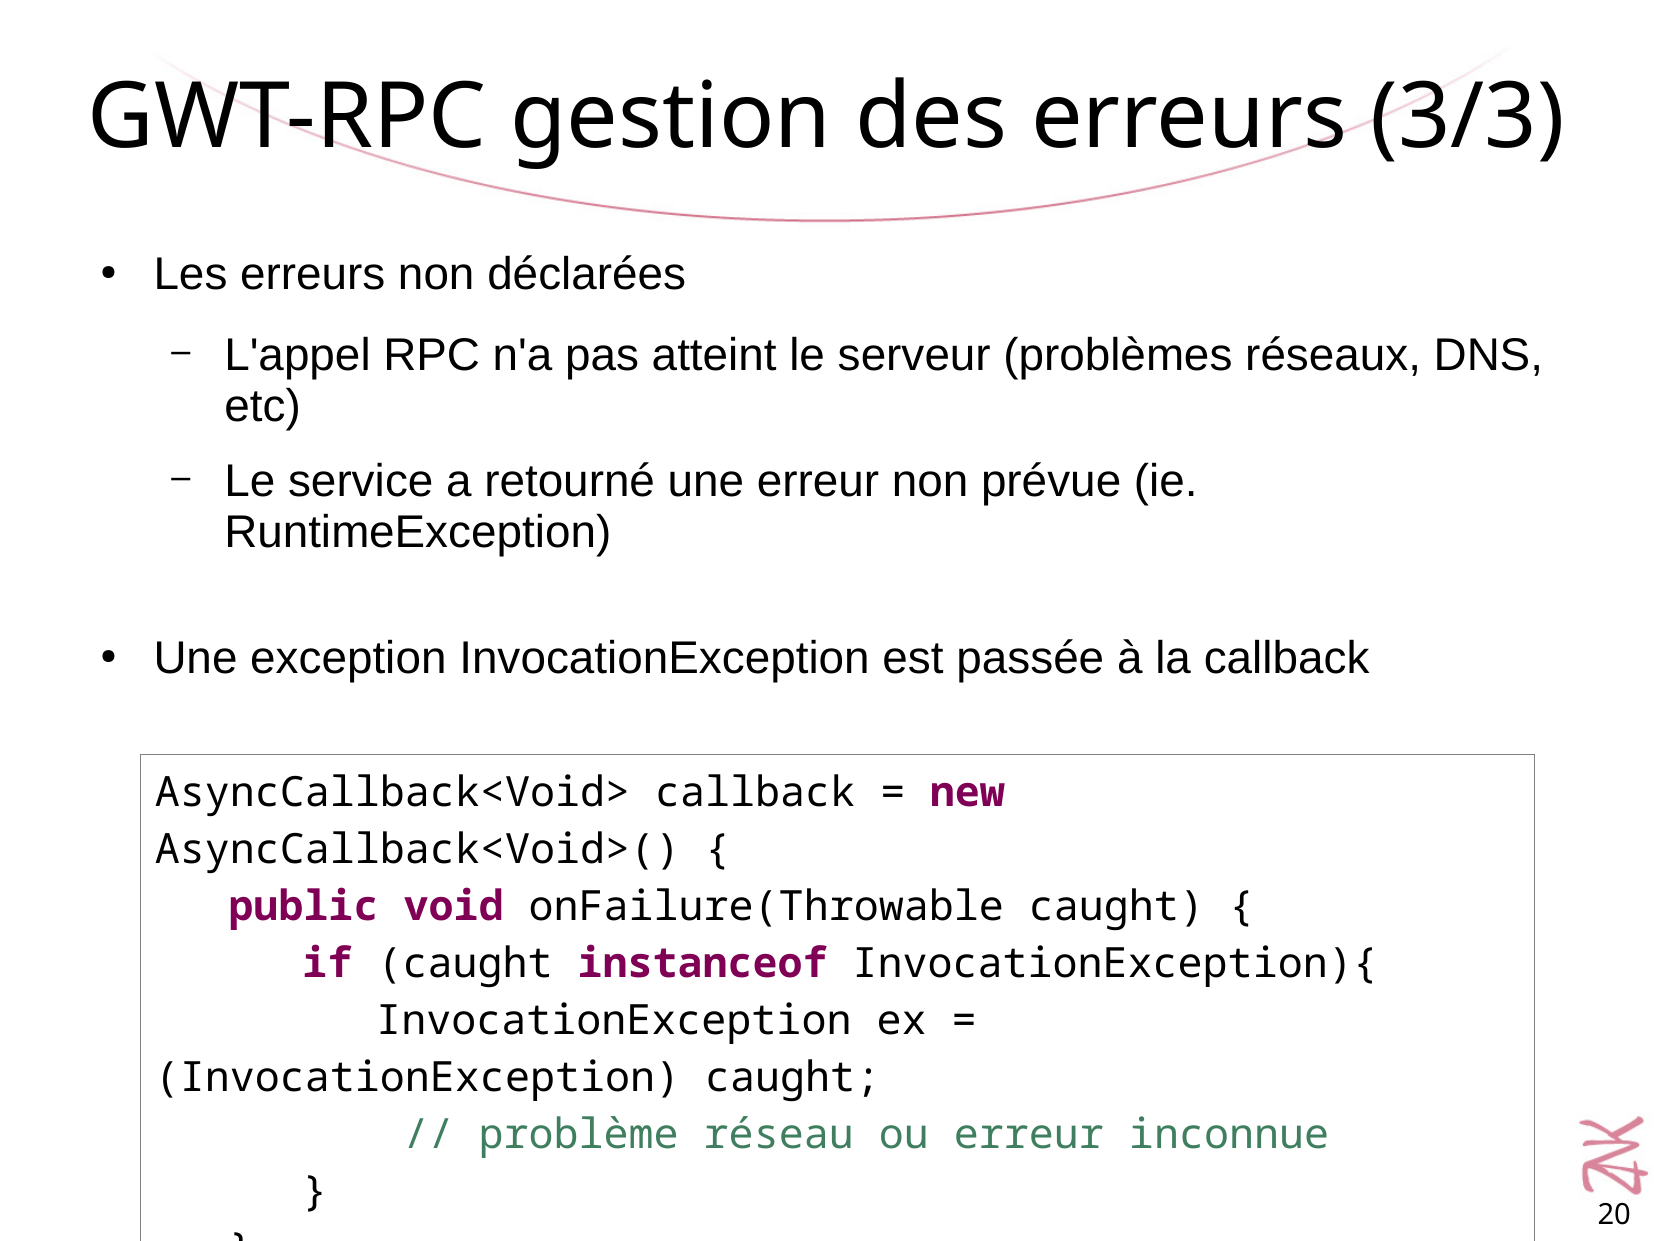

# GWT-RPC gestion des erreurs (3/3)
Les erreurs non déclarées
L'appel RPC n'a pas atteint le serveur (problèmes réseaux, DNS, etc)
Le service a retourné une erreur non prévue (ie. RuntimeException)
Une exception InvocationException est passée à la callback
AsyncCallback<Void> callback = new AsyncCallback<Void>() {
	public void onFailure(Throwable caught) {
		if (caught instanceof InvocationException){
			InvocationException ex = (InvocationException) caught;
	 // problème réseau ou erreur inconnue
		}
	}
});
20